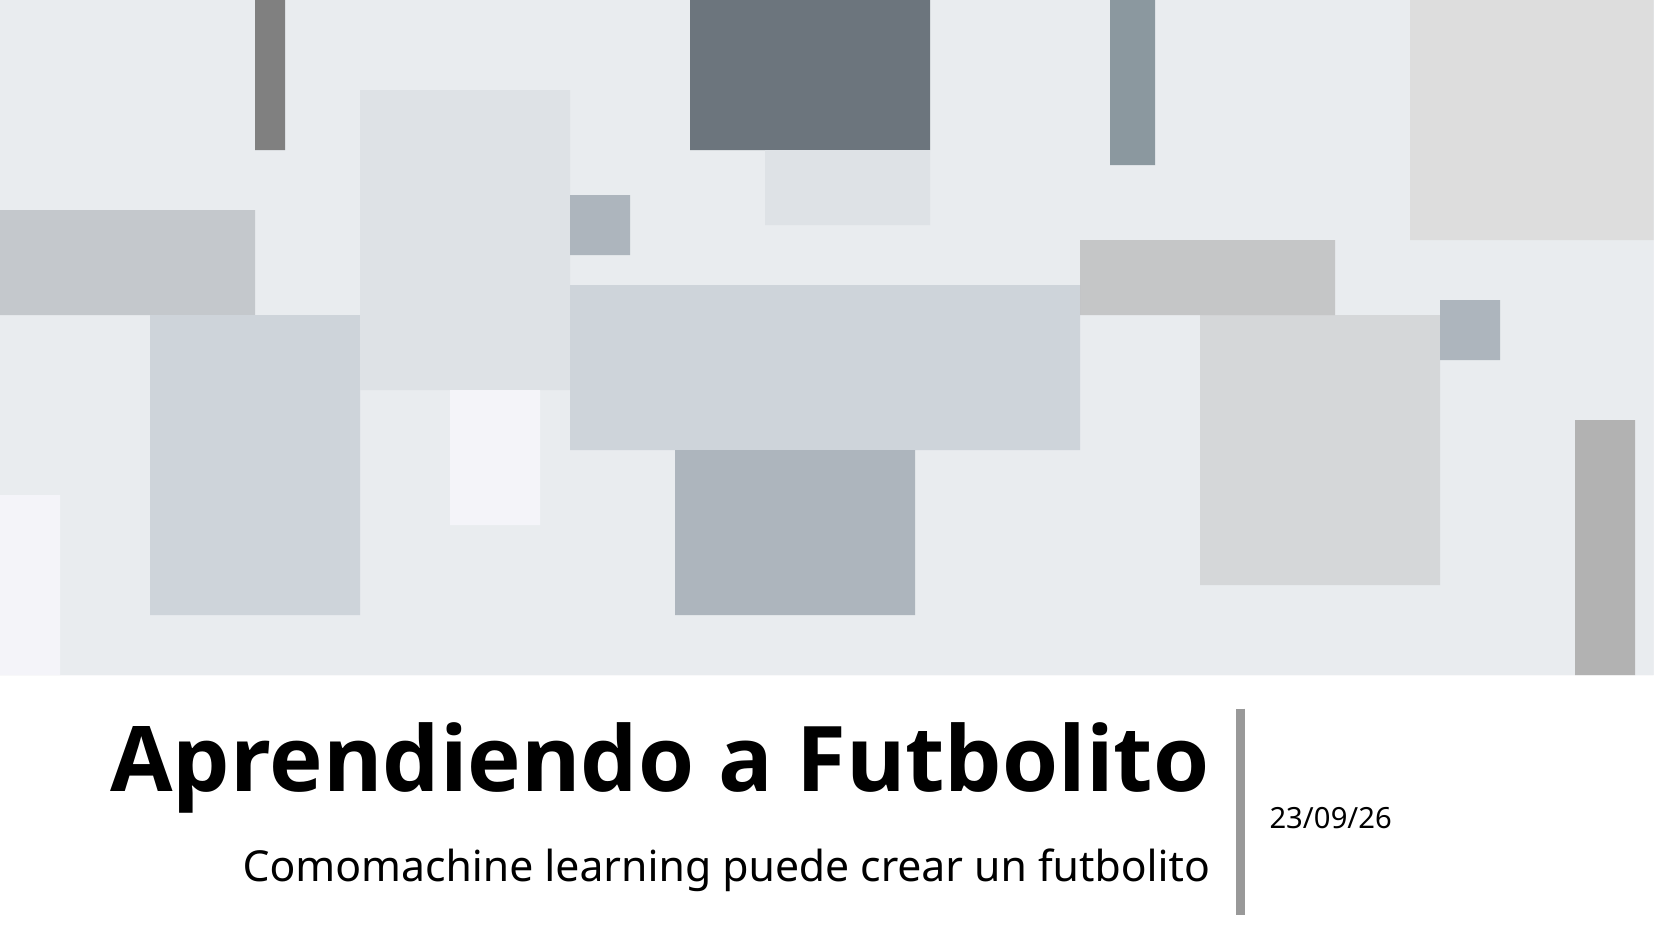

# Aprendiendo a Futbolito
Comomachine learning puede crear un futbolito